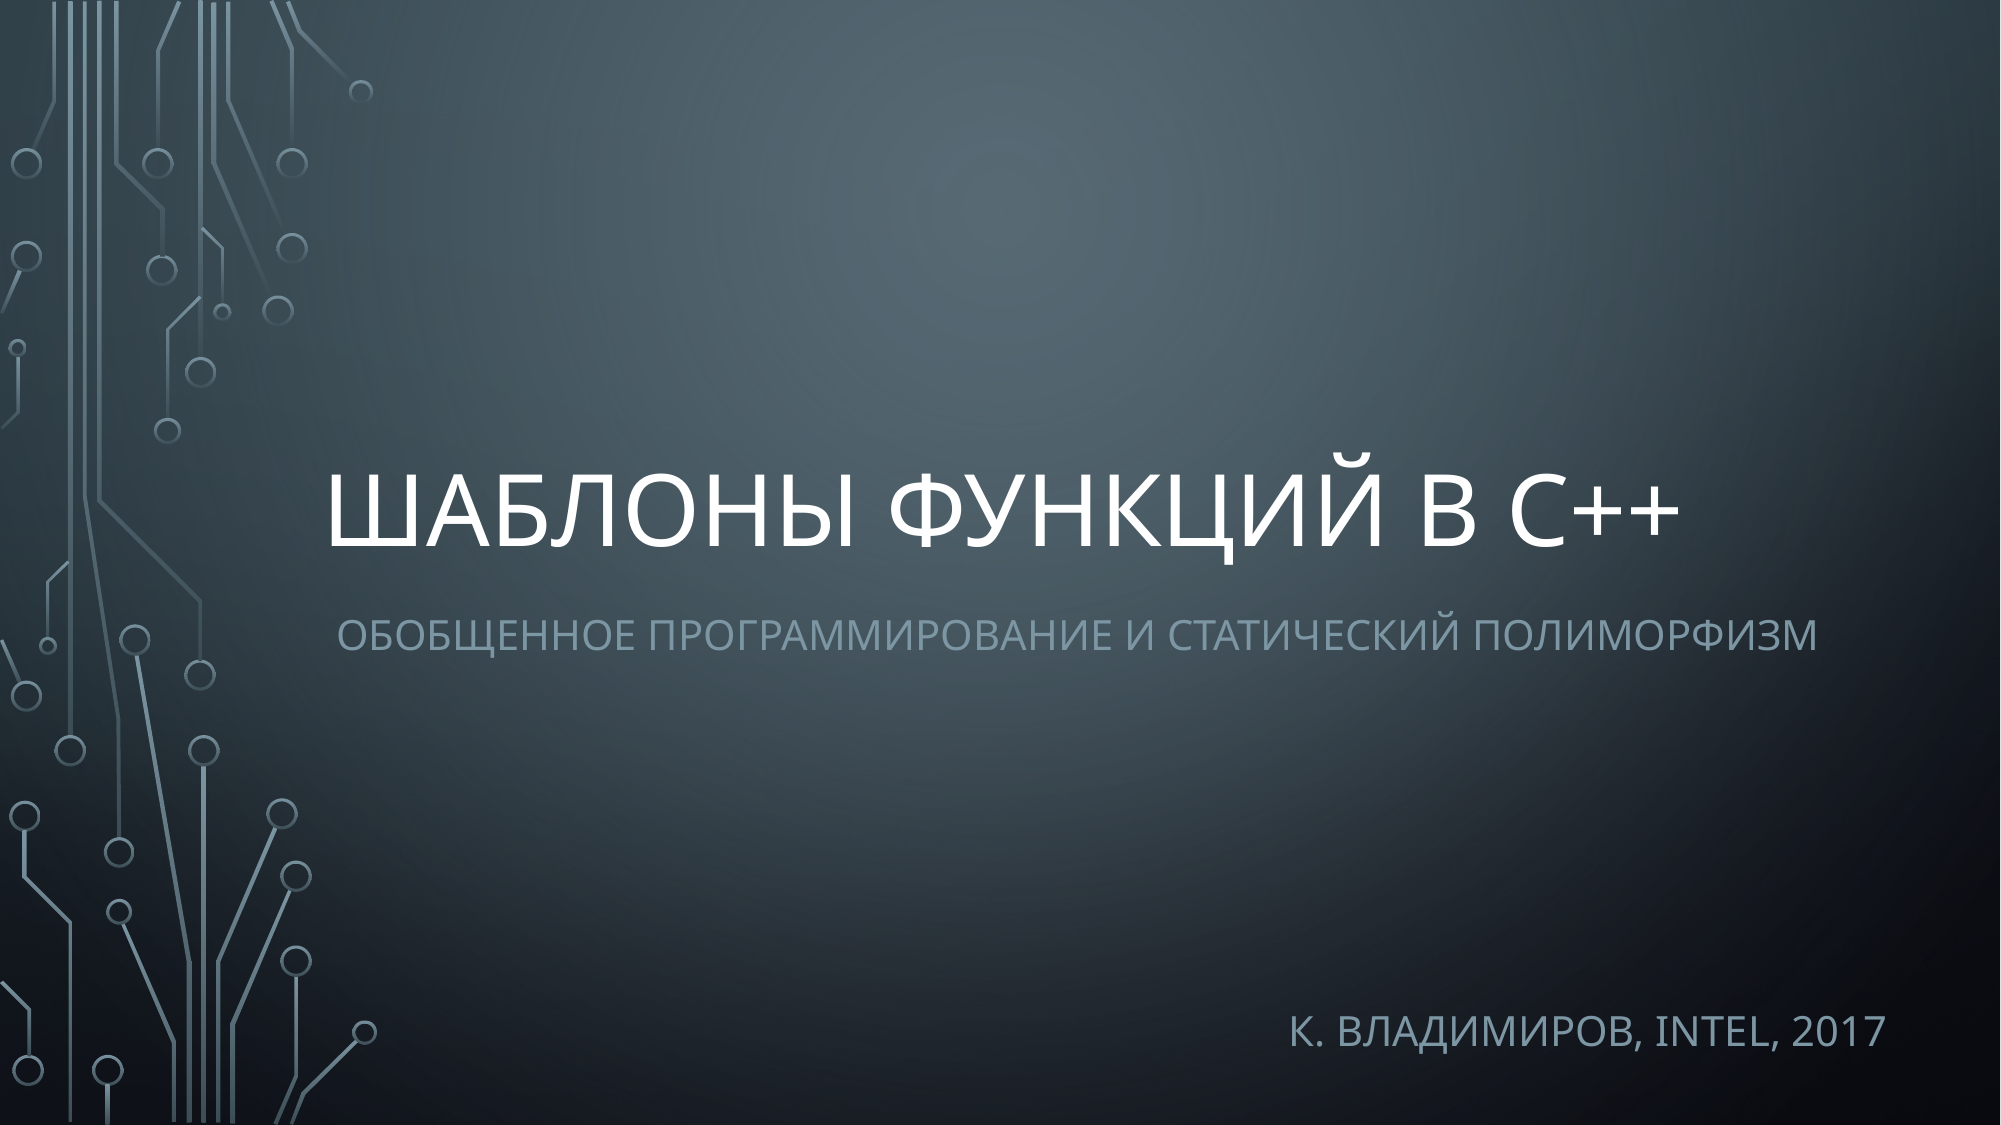

# Шаблоны функций В С++
Обобщенное программирование и статический полиморфизм
К. Владимиров, Intel, 2017